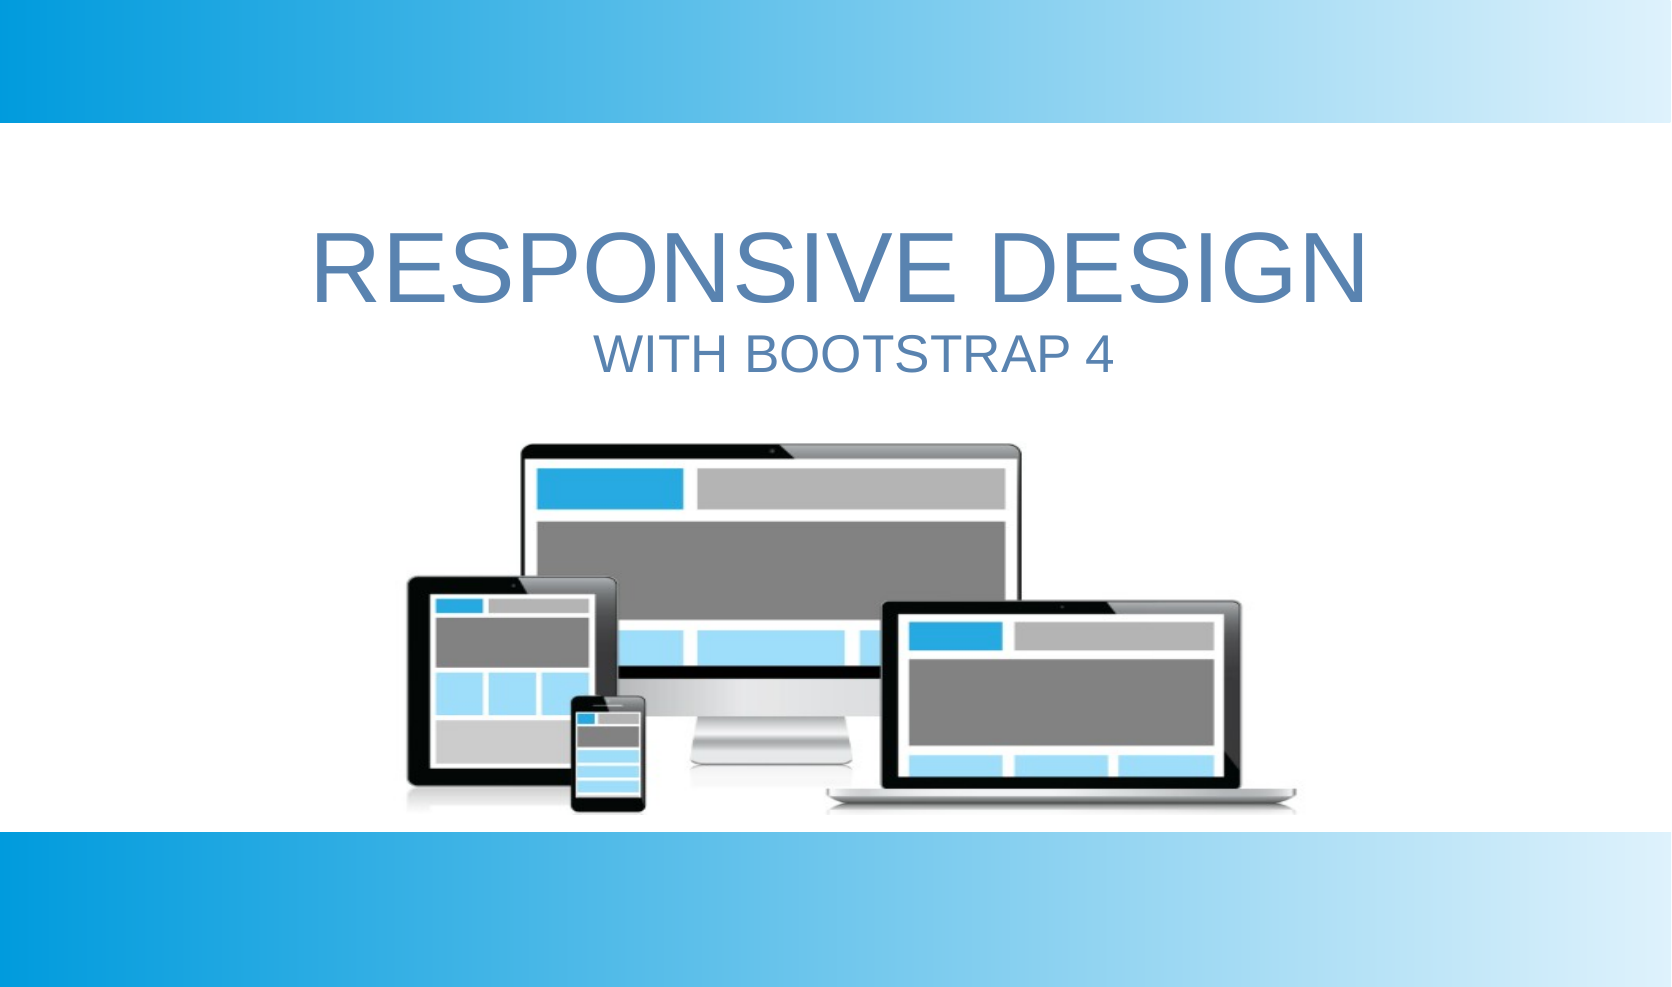

# Introduction Subject
RESPONSIVE DESIGN
WITH BOOTSTRAP 4